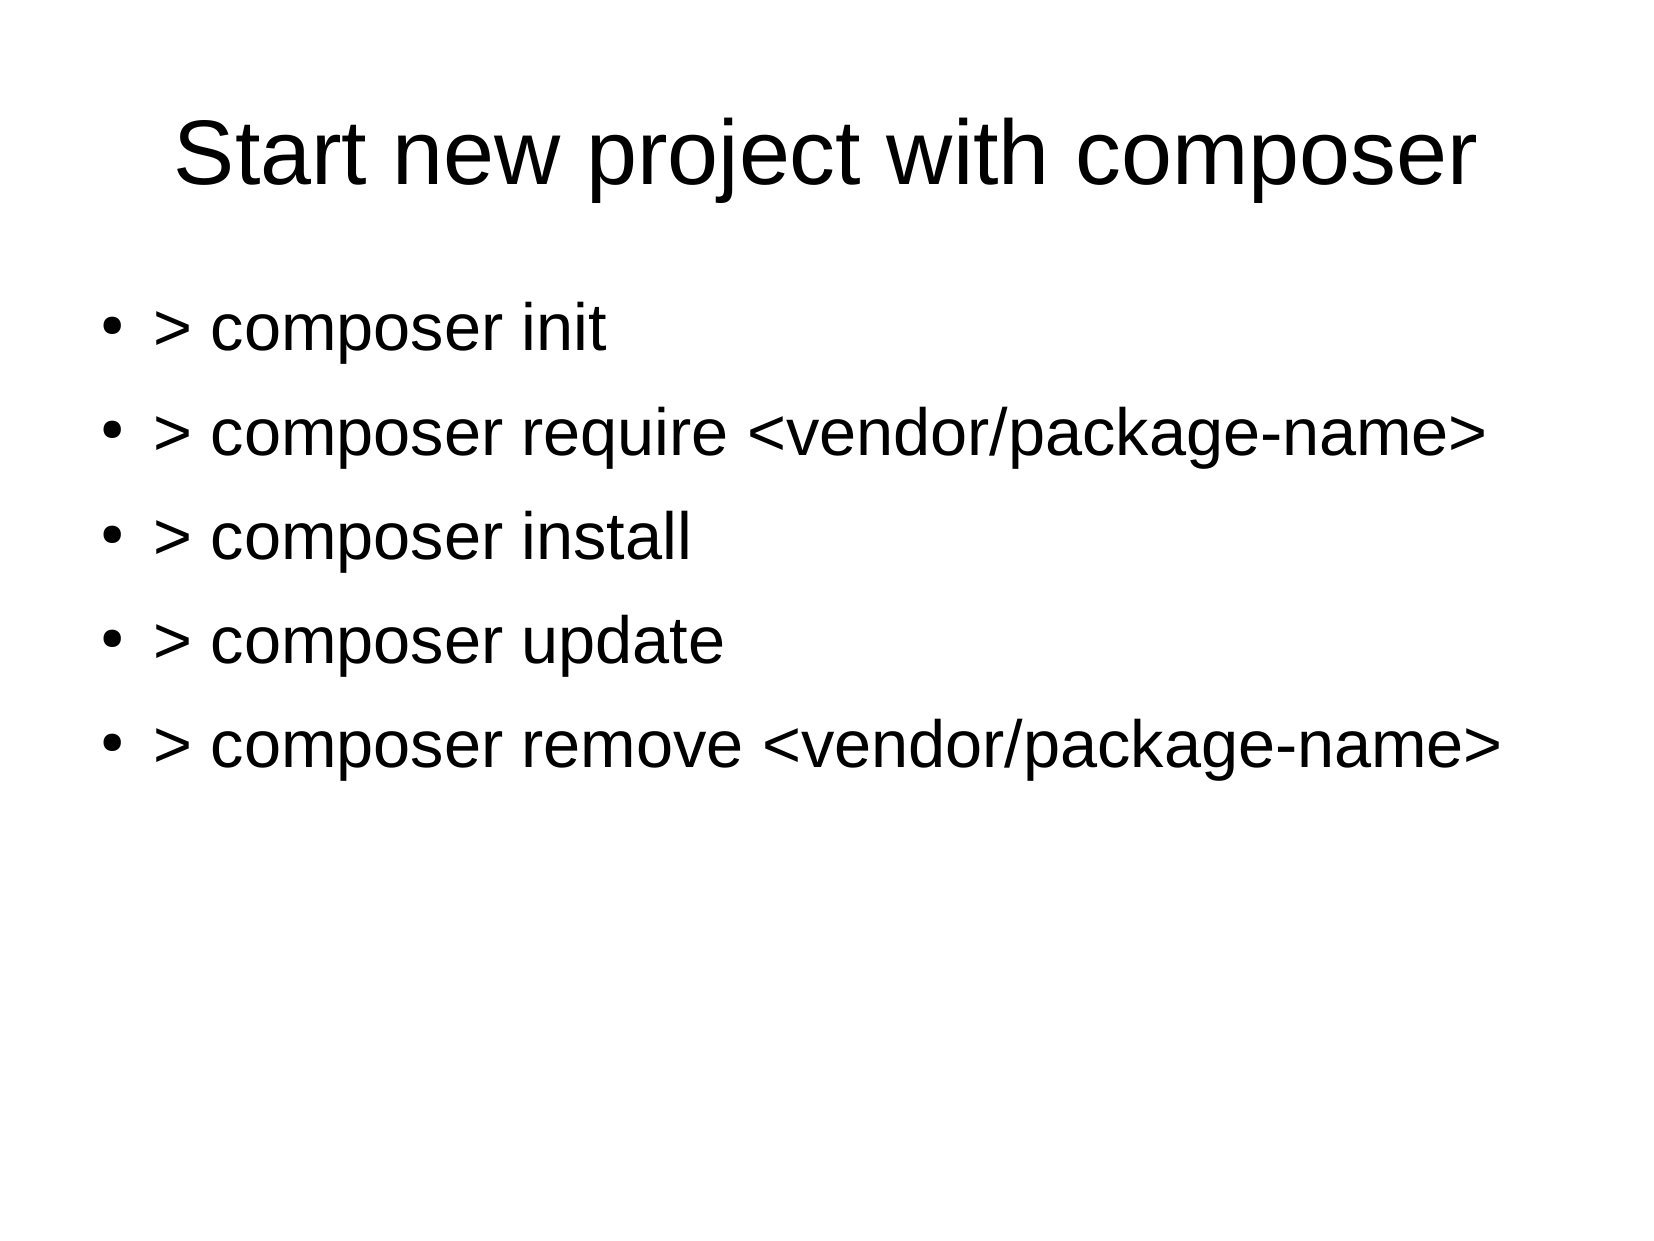

# Start new project with composer
> composer init
> composer require <vendor/package-name>
> composer install
> composer update
> composer remove <vendor/package-name>